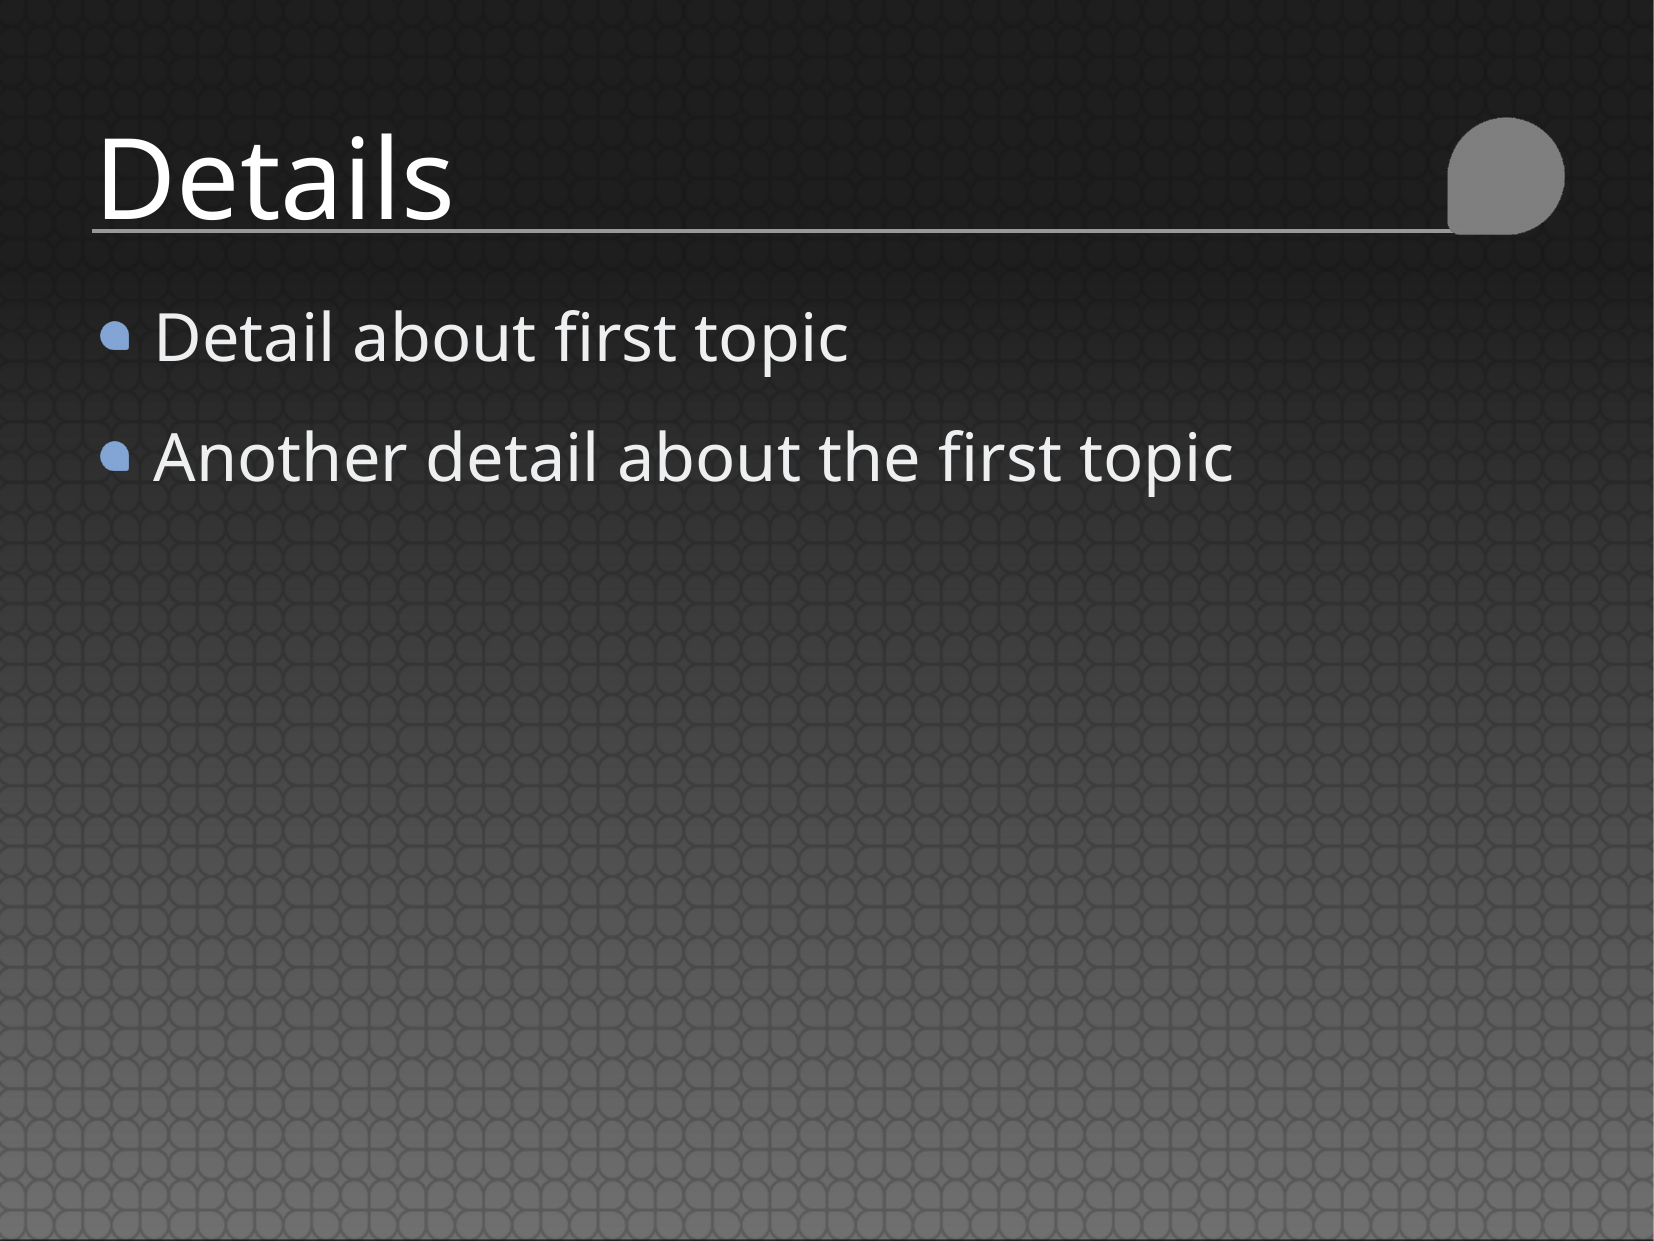

Details
# Detail about first topic
Another detail about the first topic